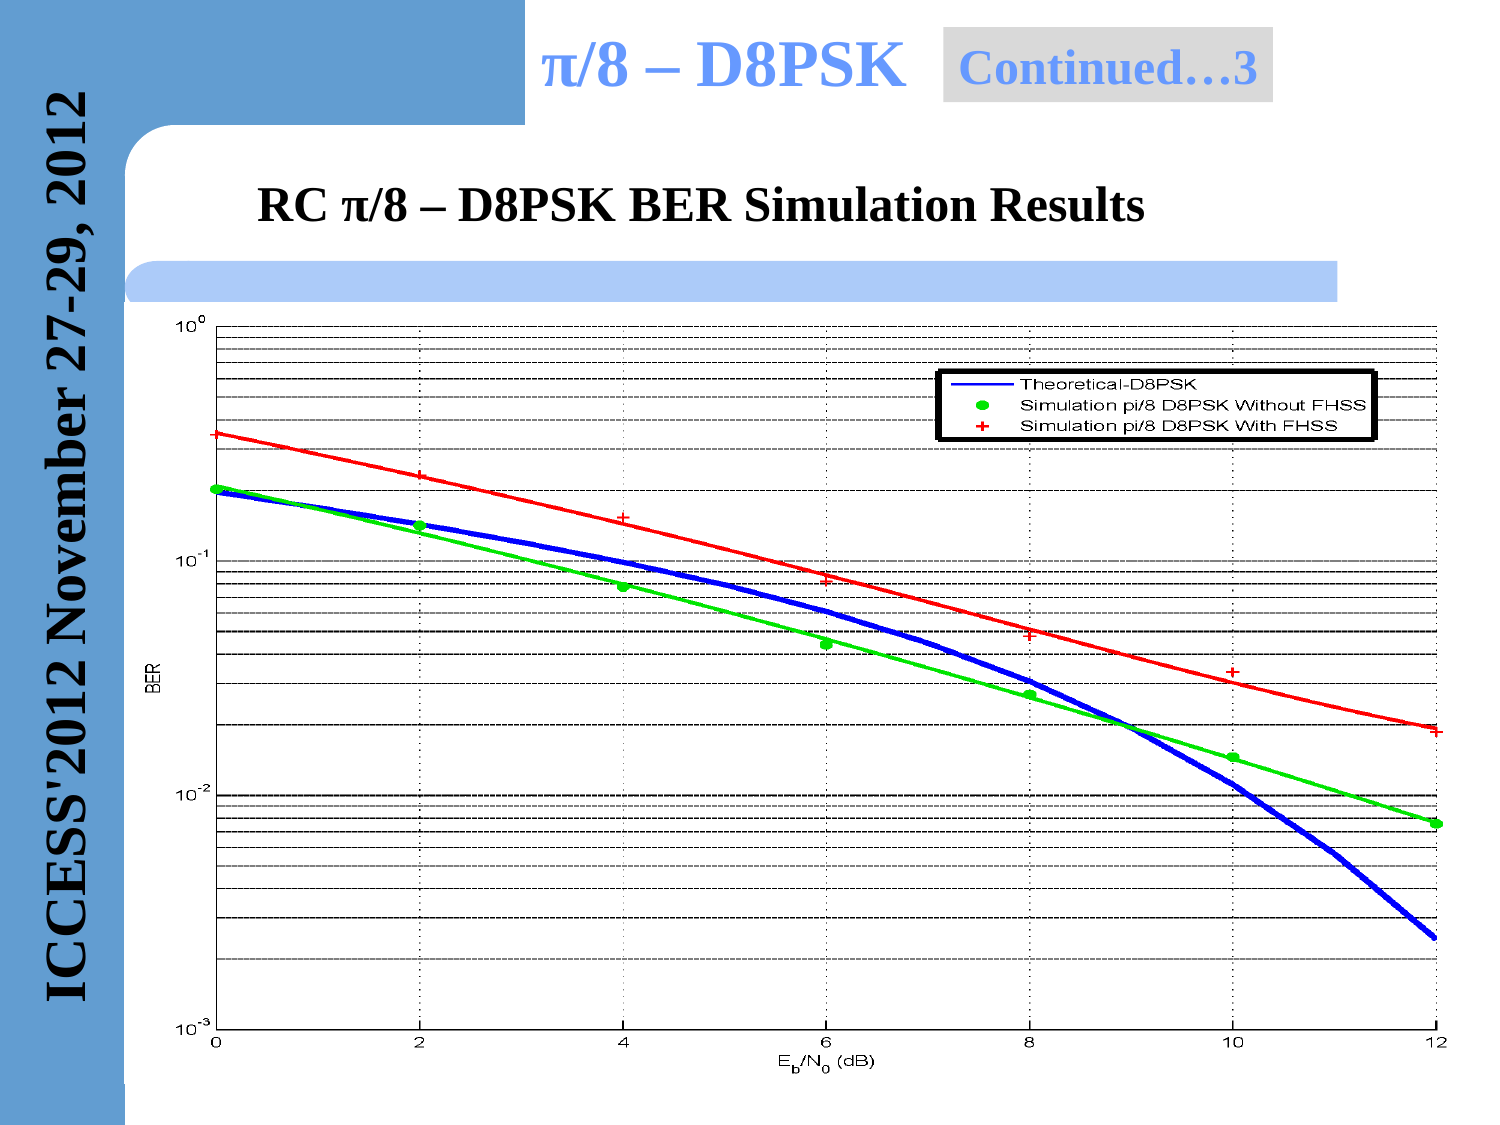

π/8 – D8PSK
Continued…3
# RC π/8 – D8PSK BER Simulation Results